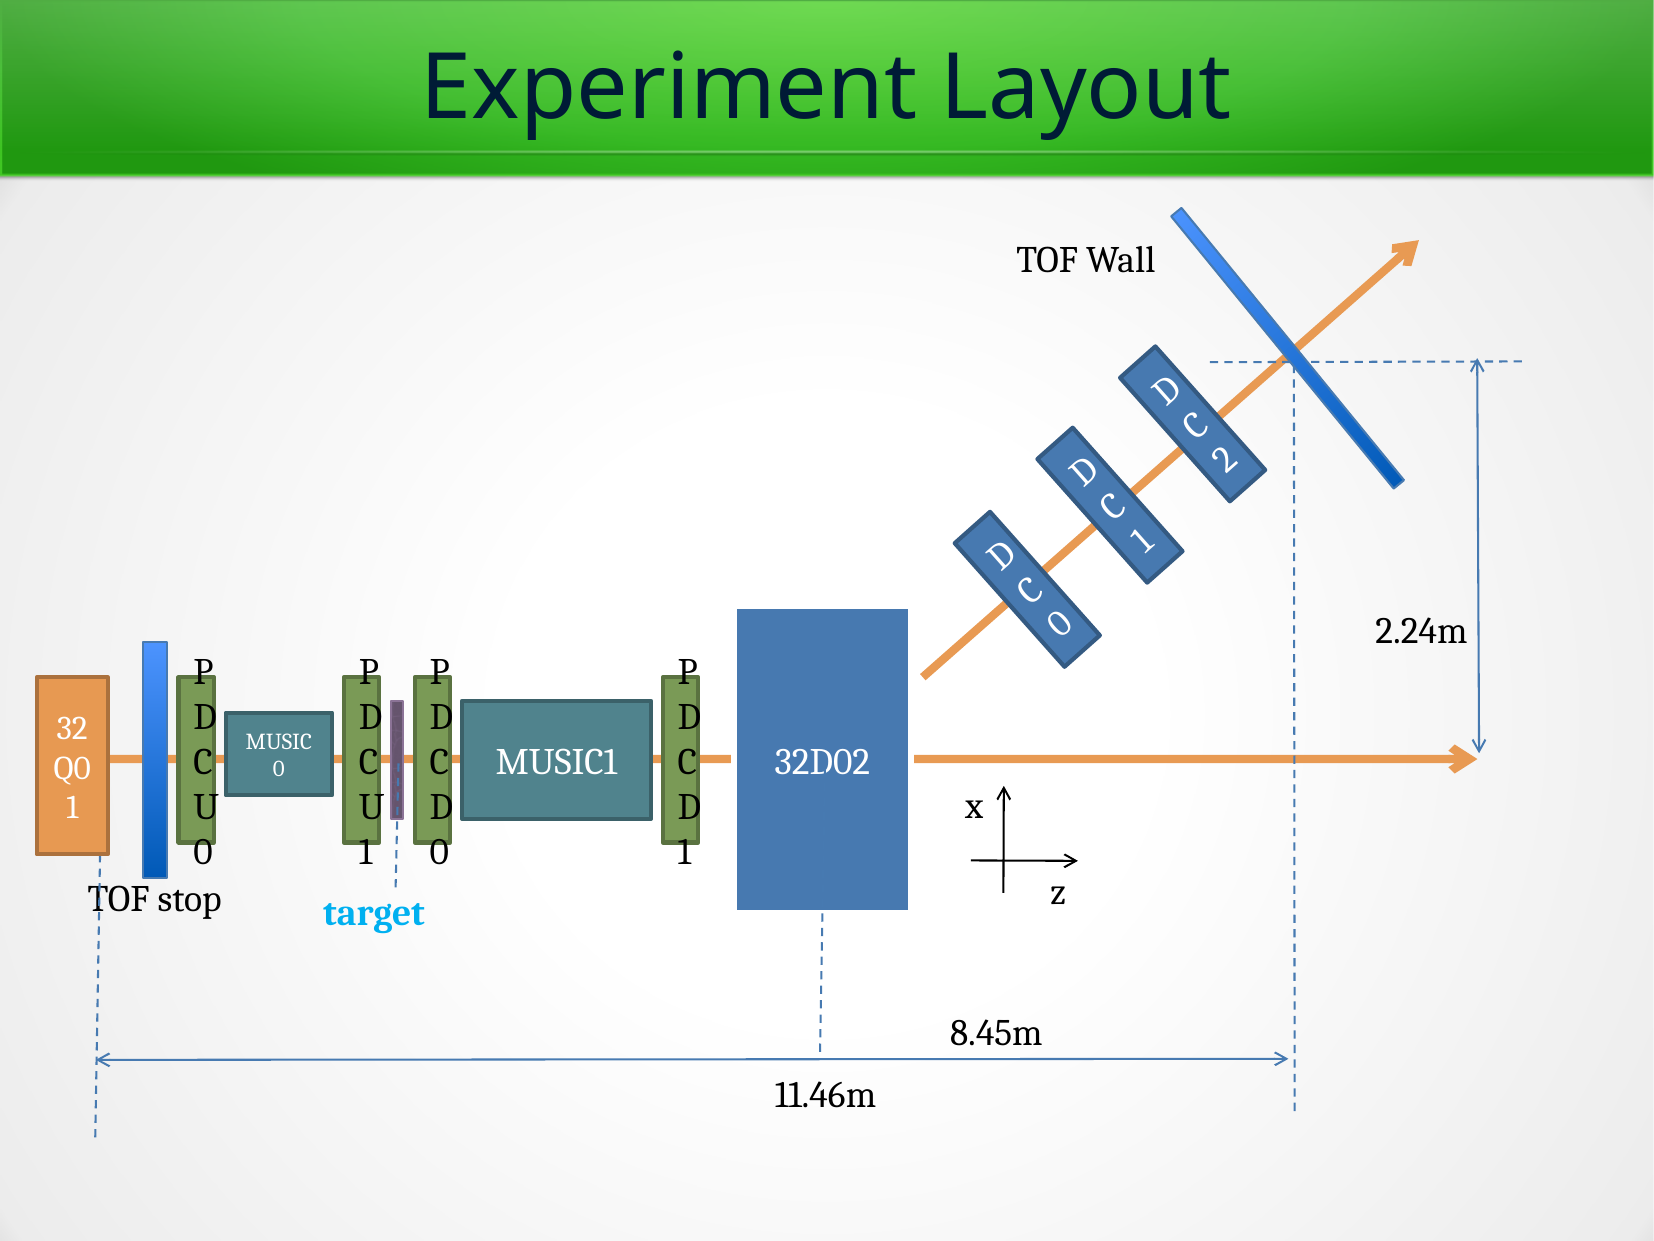

# Experiment Layout
TOF Wall
DC2
DC1
DC0
2.24m
32D02
32Q01
PDCU0
PDCU1
PDCD0
PDCD1
MUSIC1
MUSIC0
x
z
TOF stop
target
8.45m
11.46m